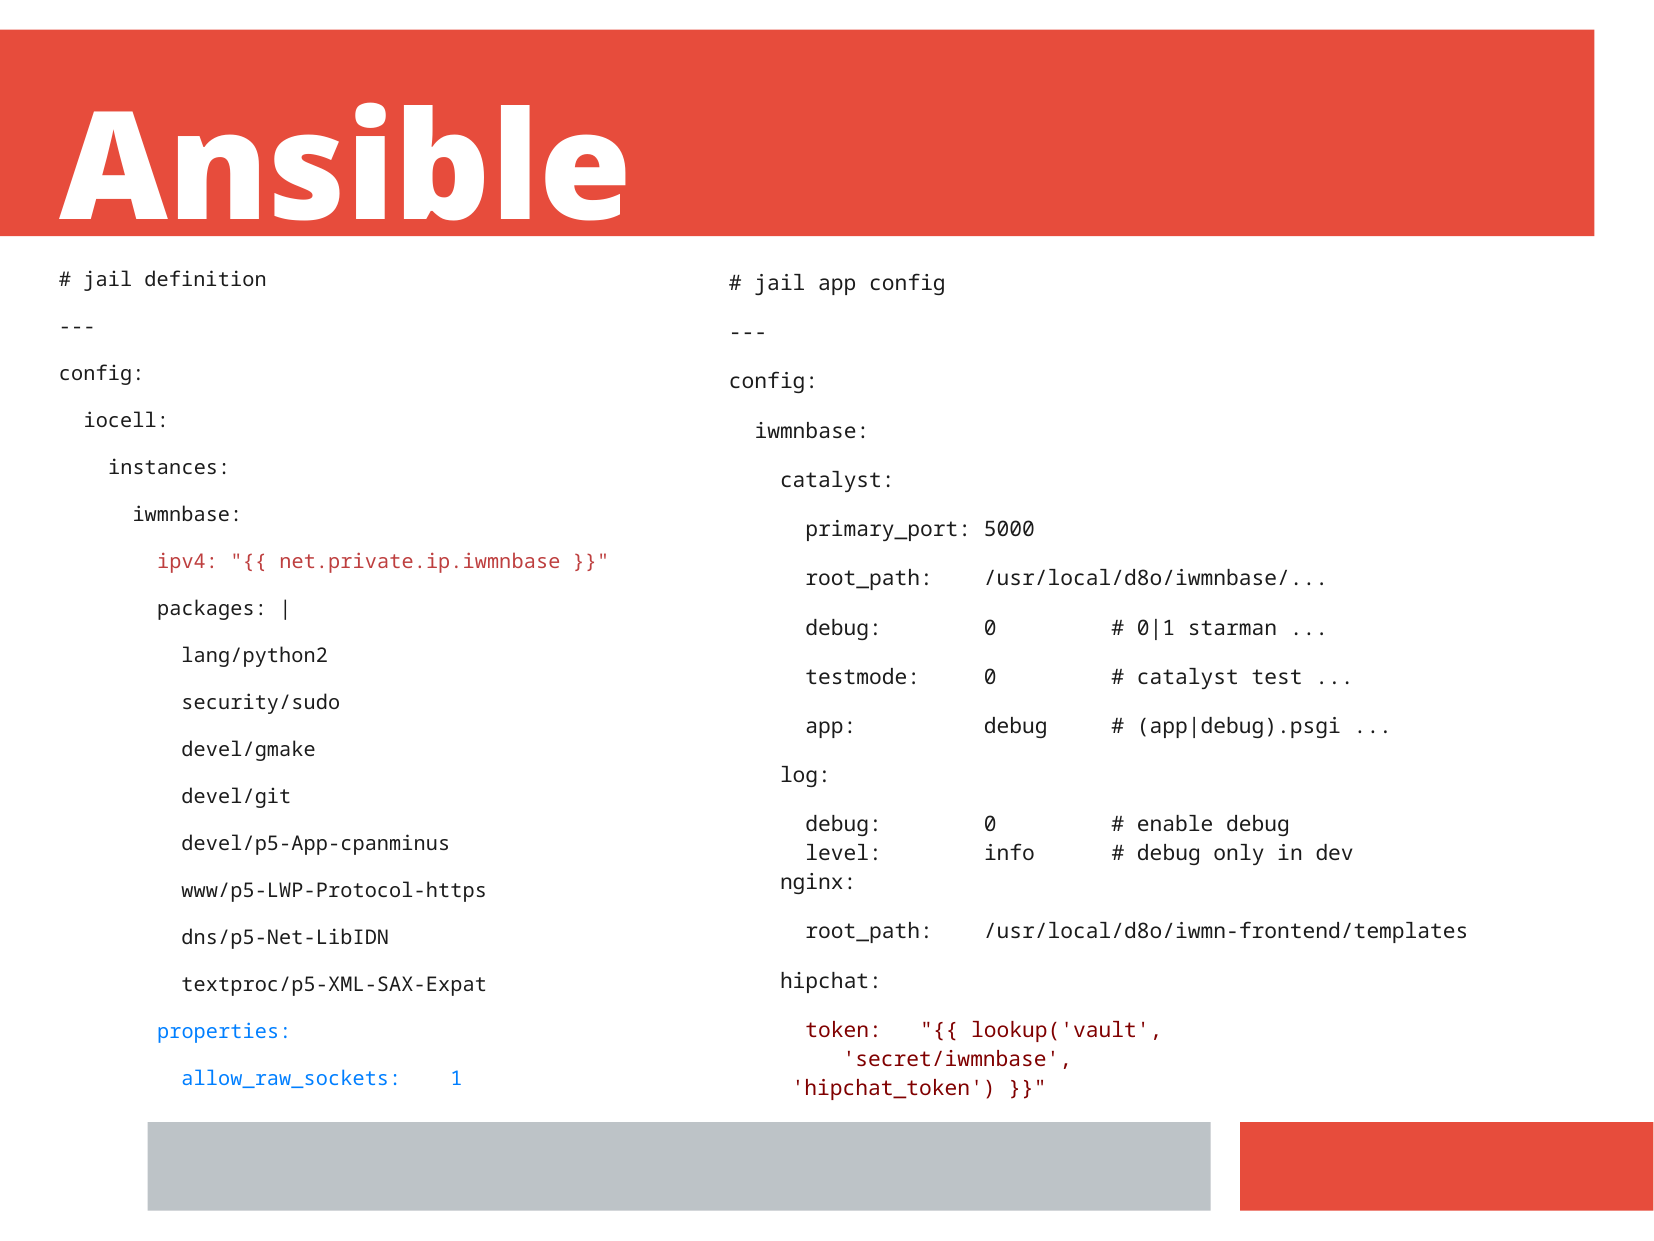

# Ansible
# jail definition
---
config:
 iocell:
 instances:
 iwmnbase:
 ipv4: "{{ net.private.ip.iwmnbase }}"
 packages: |
 lang/python2
 security/sudo
 devel/gmake
 devel/git
 devel/p5-App-cpanminus
 www/p5-LWP-Protocol-https
 dns/p5-Net-LibIDN
 textproc/p5-XML-SAX-Expat
 properties:
 allow_raw_sockets: 1
# jail app config
---
config:
 iwmnbase:
 catalyst:
 primary_port: 5000
 root_path: /usr/local/d8o/iwmnbase/...
 debug: 0 # 0|1 starman ...
 testmode: 0 # catalyst test ...
 app: debug # (app|debug).psgi ...
 log:
 debug: 0 # enable debug
 level: info # debug only in dev
 nginx:
 root_path: /usr/local/d8o/iwmn-frontend/templates
 hipchat:
 token: "{{ lookup('vault',
			 'secret/iwmnbase',
				'hipchat_token') }}"